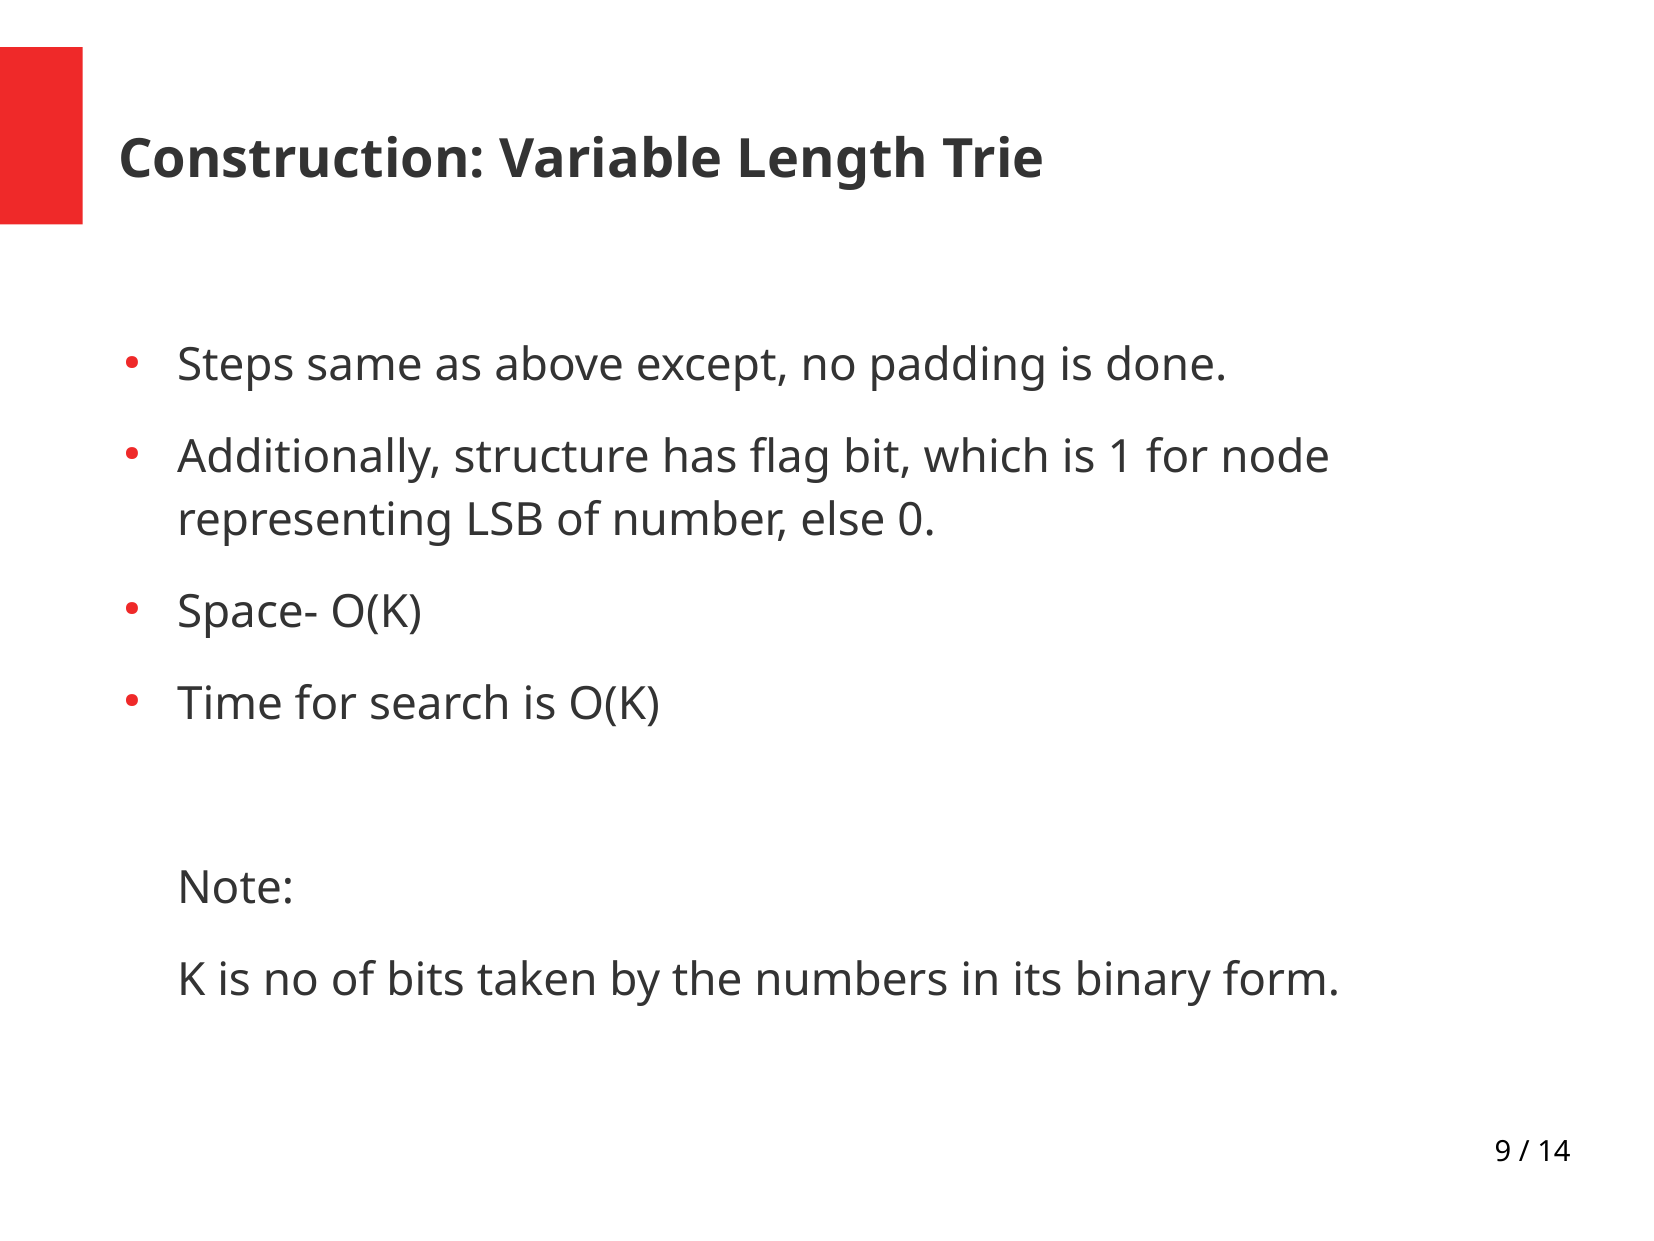

# Construction: Variable Length Trie
Steps same as above except, no padding is done.
Additionally, structure has flag bit, which is 1 for node representing LSB of number, else 0.
Space- O(K)
Time for search is O(K)
Note:
K is no of bits taken by the numbers in its binary form.
9